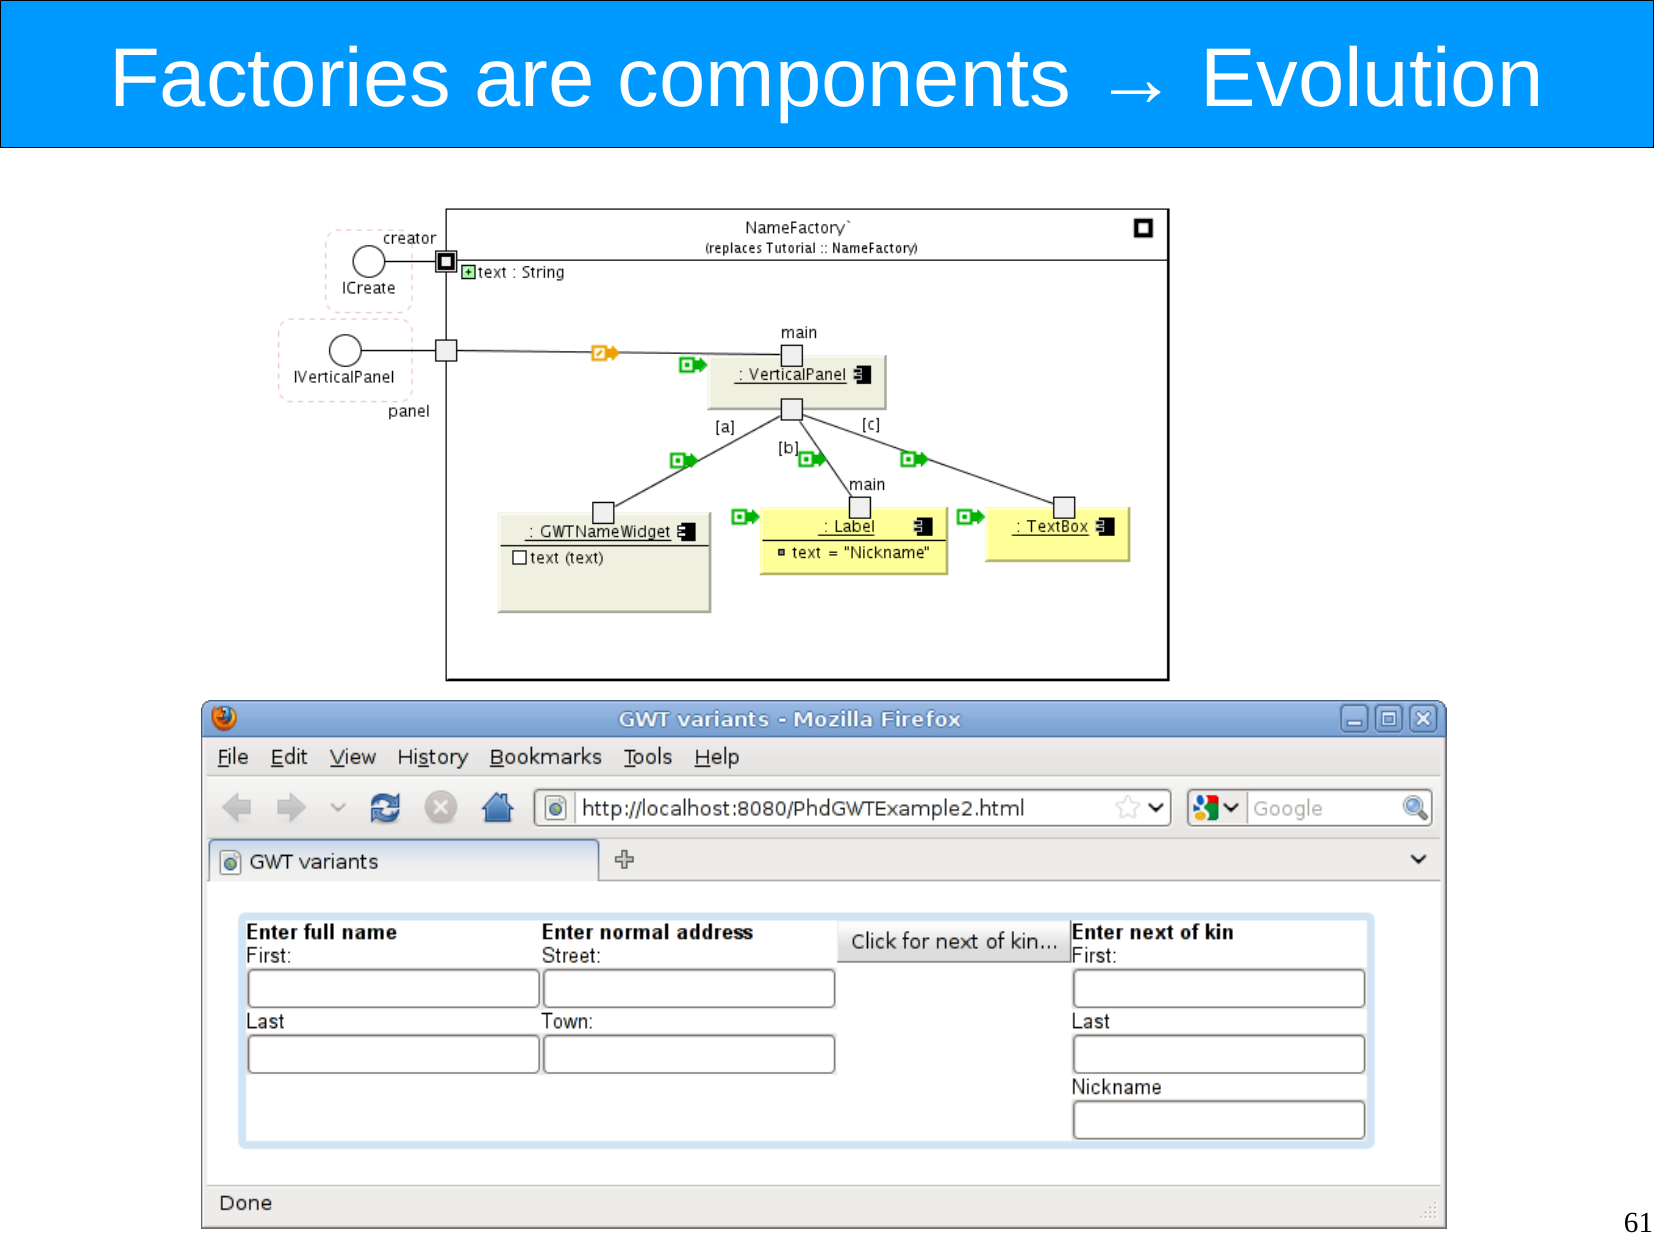

# Factories are components → Evolution
61